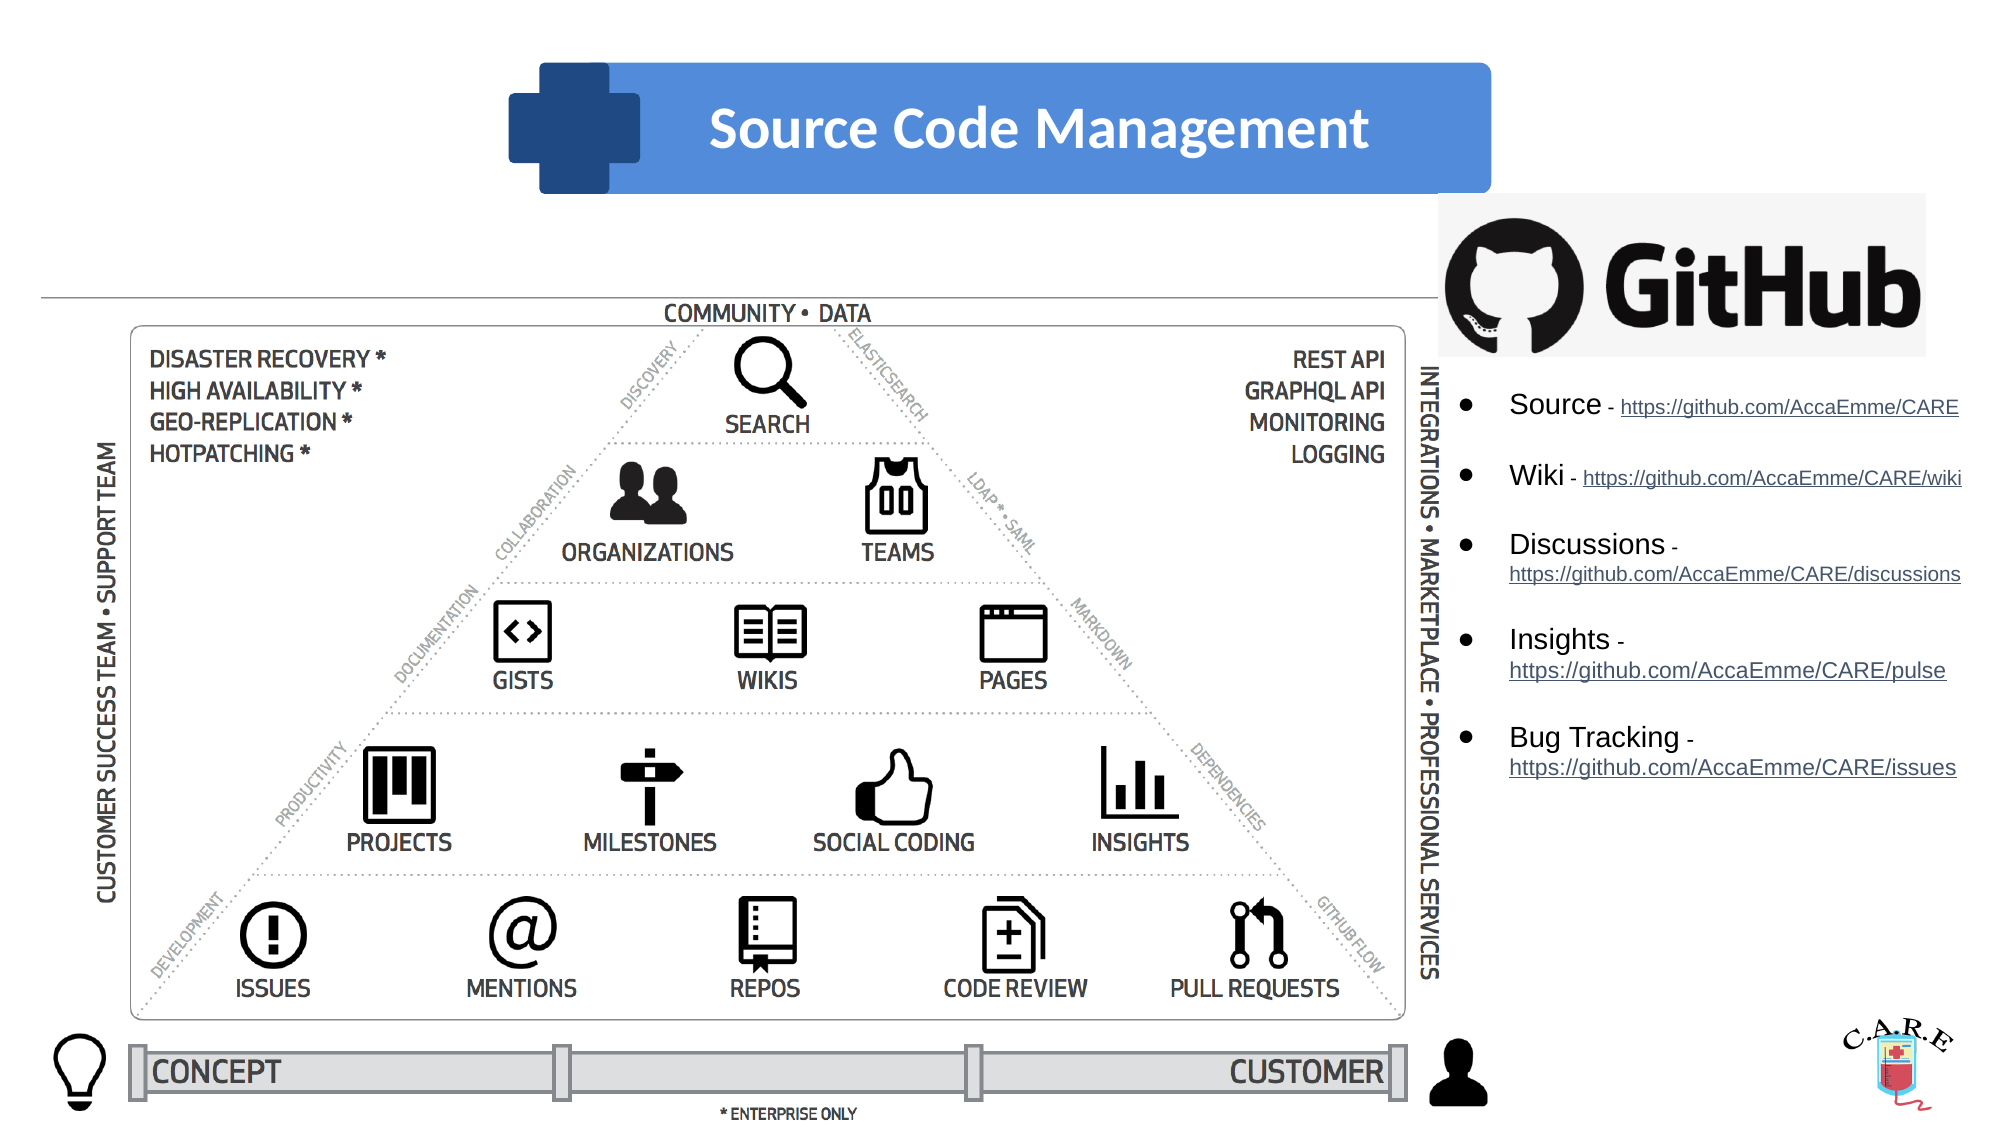

Source Code Management
Source - https://github.com/AccaEmme/CARE
Wiki - https://github.com/AccaEmme/CARE/wiki
Discussions - https://github.com/AccaEmme/CARE/discussions
Insights - https://github.com/AccaEmme/CARE/pulse
Bug Tracking - https://github.com/AccaEmme/CARE/issues
Wiki
versioning
bug tracking